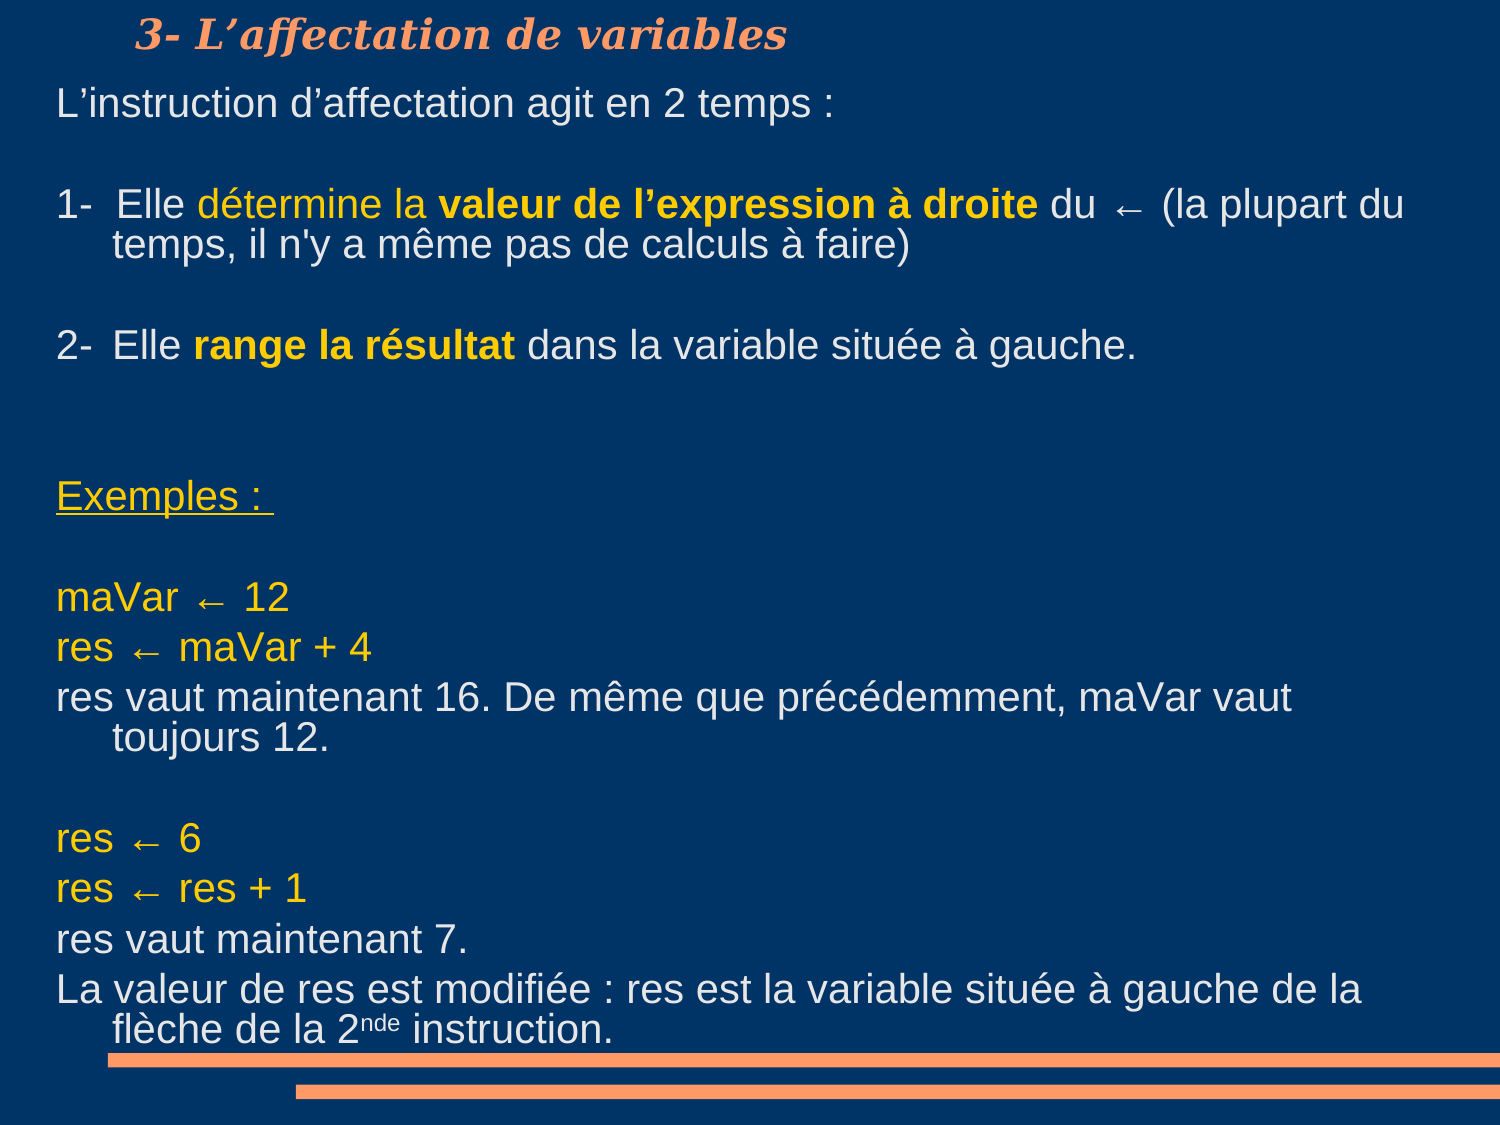

# 3- L’affectation de variables
L’instruction d’affectation agit en 2 temps :
1- Elle détermine la valeur de l’expression à droite du ← (la plupart du temps, il n'y a même pas de calculs à faire)
2- 	Elle range la résultat dans la variable située à gauche.
Exemples :
maVar ← 12
res ← maVar + 4
res vaut maintenant 16. De même que précédemment, maVar vaut toujours 12.
res ← 6
res ← res + 1
res vaut maintenant 7.
La valeur de res est modifiée : res est la variable située à gauche de la flèche de la 2nde instruction.